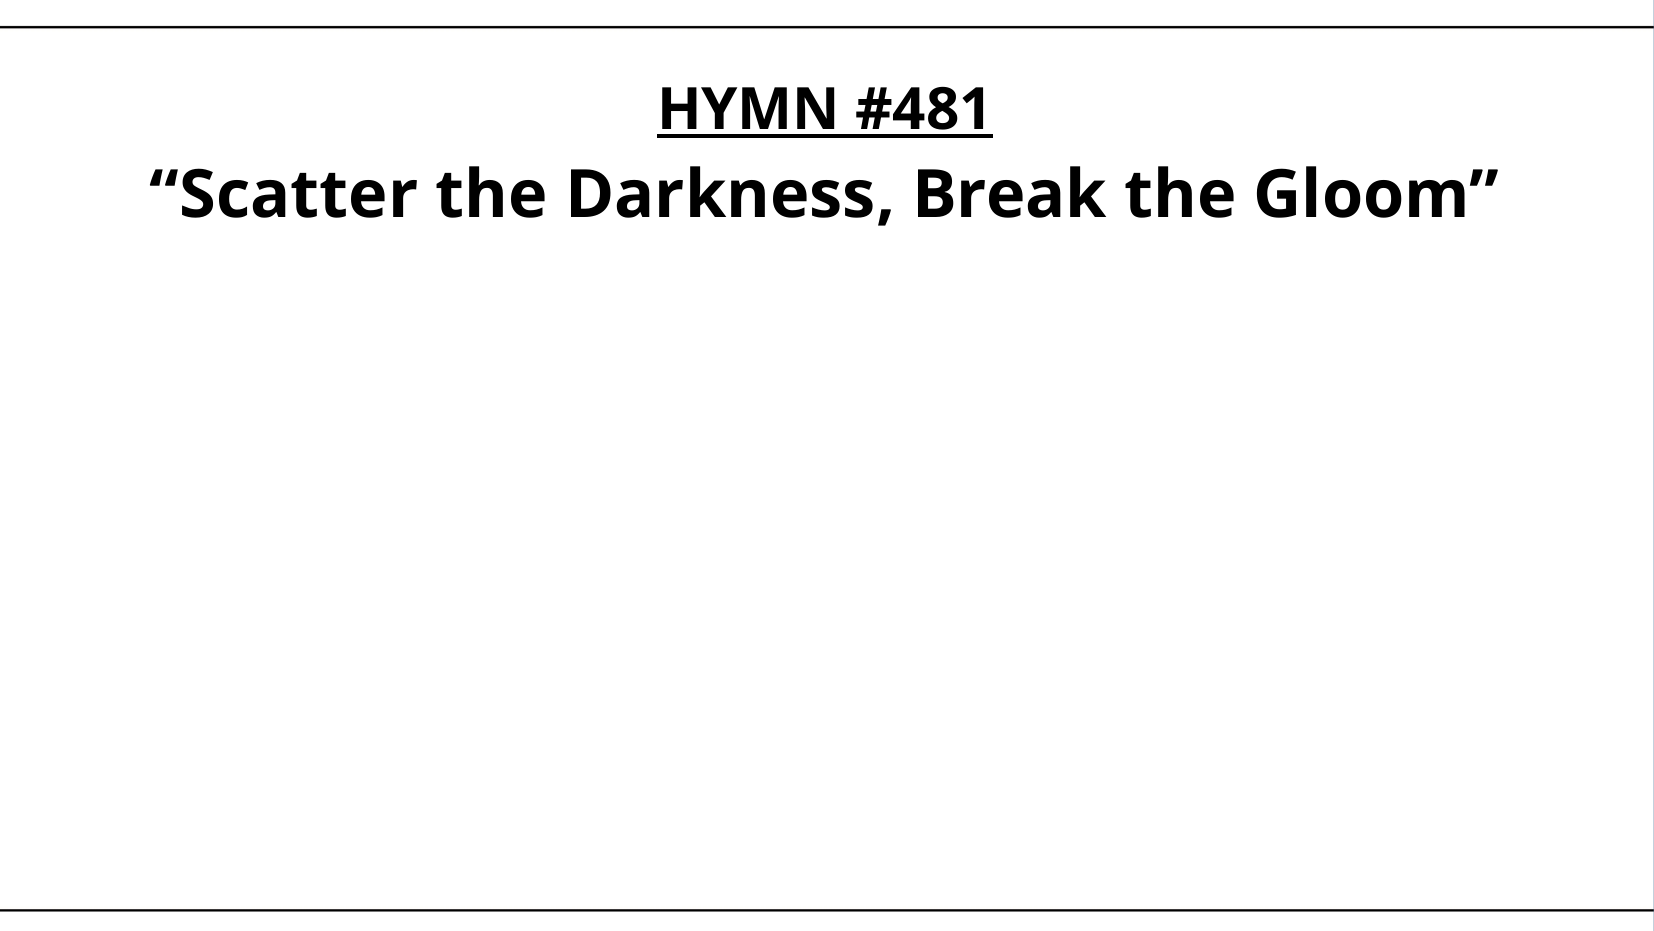

HYMN #481
“Scatter the Darkness, Break the Gloom”